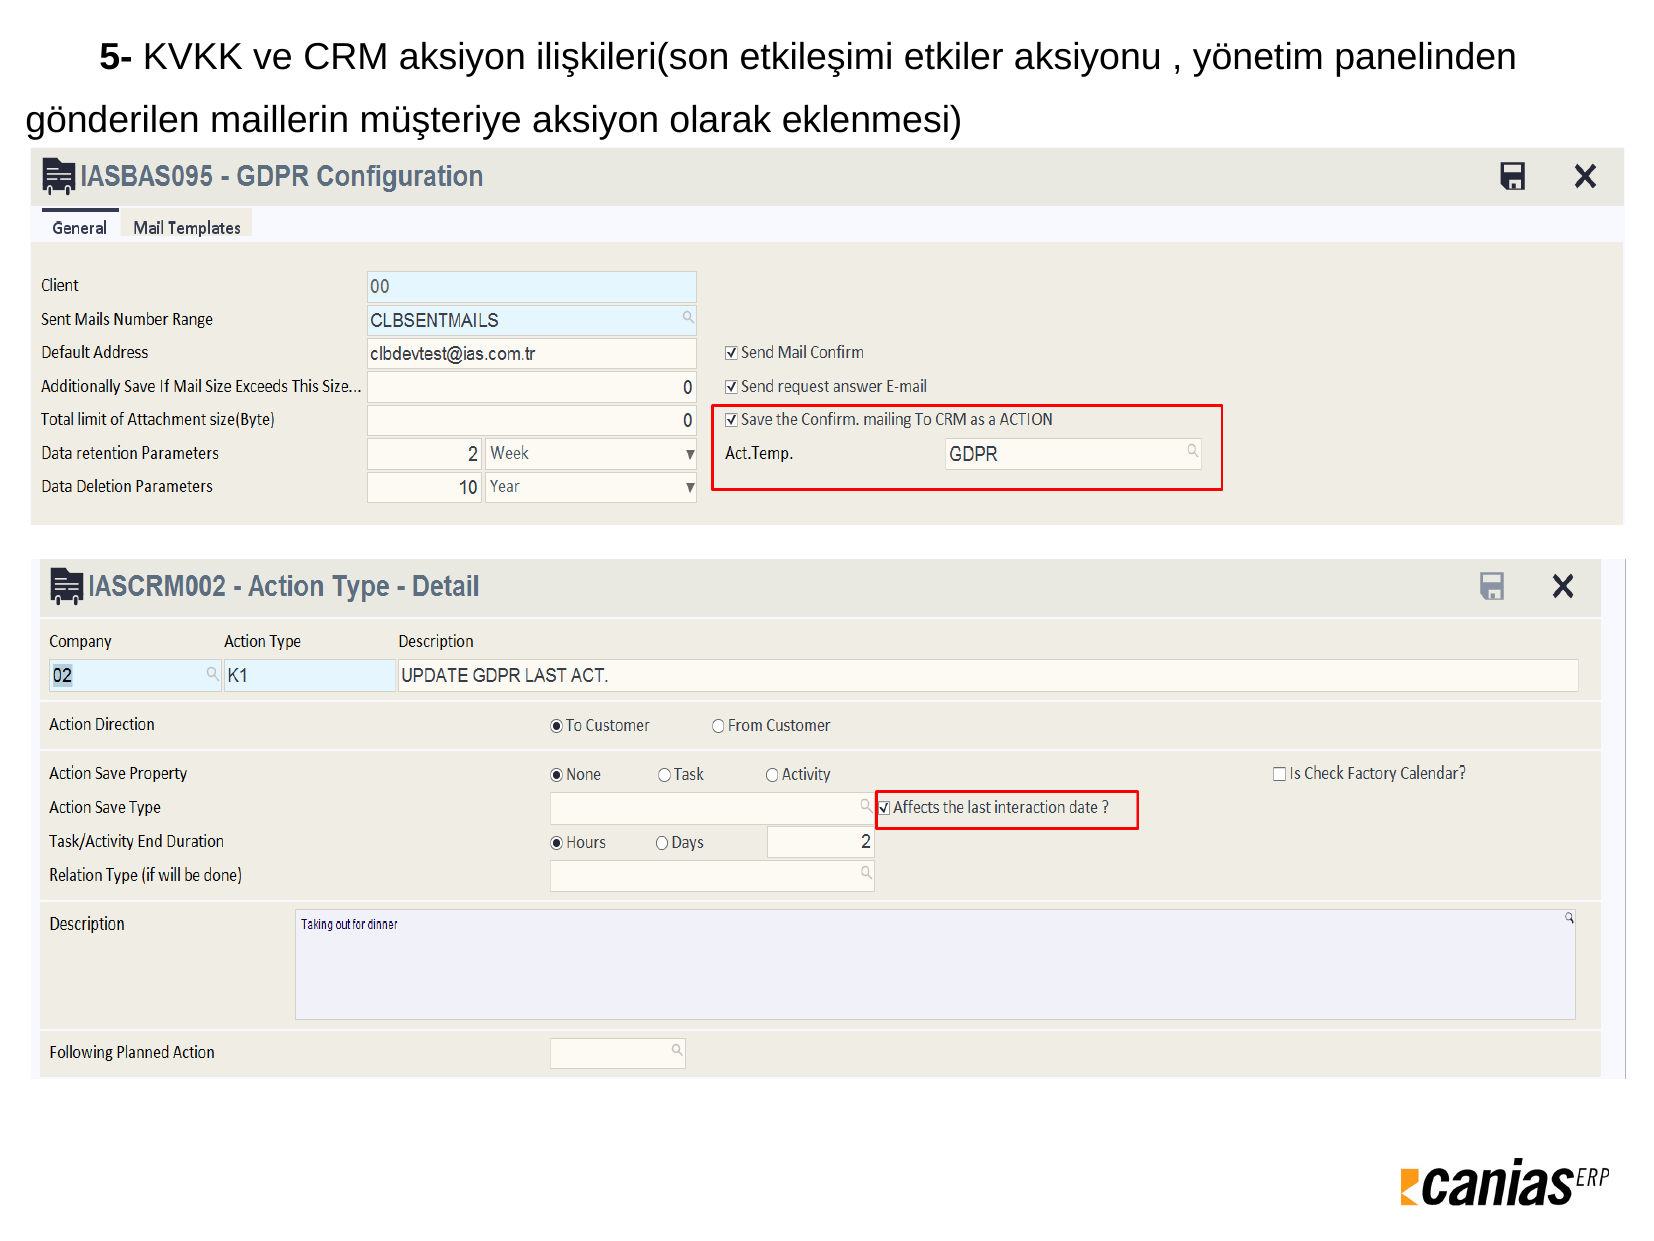

5- KVKK ve CRM aksiyon ilişkileri(son etkileşimi etkiler aksiyonu , yönetim panelinden gönderilen maillerin müşteriye aksiyon olarak eklenmesi)